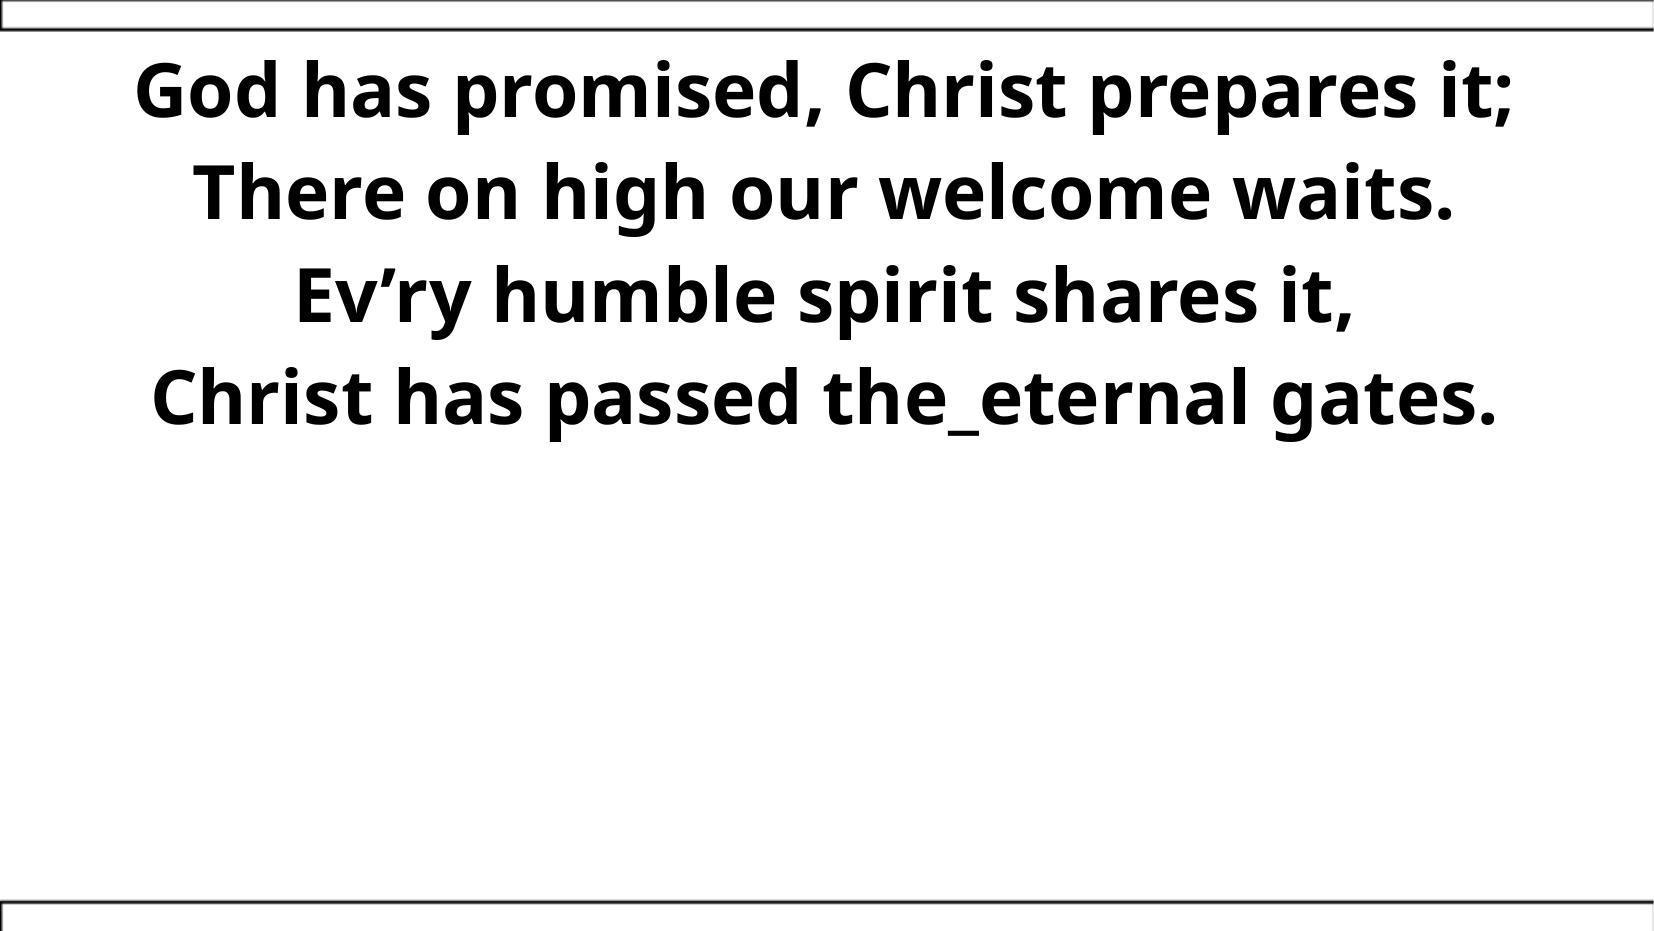

God has promised, Christ prepares it;
There on high our welcome waits.
Ev’ry humble spirit shares it,
Christ has passed the_eternal gates.